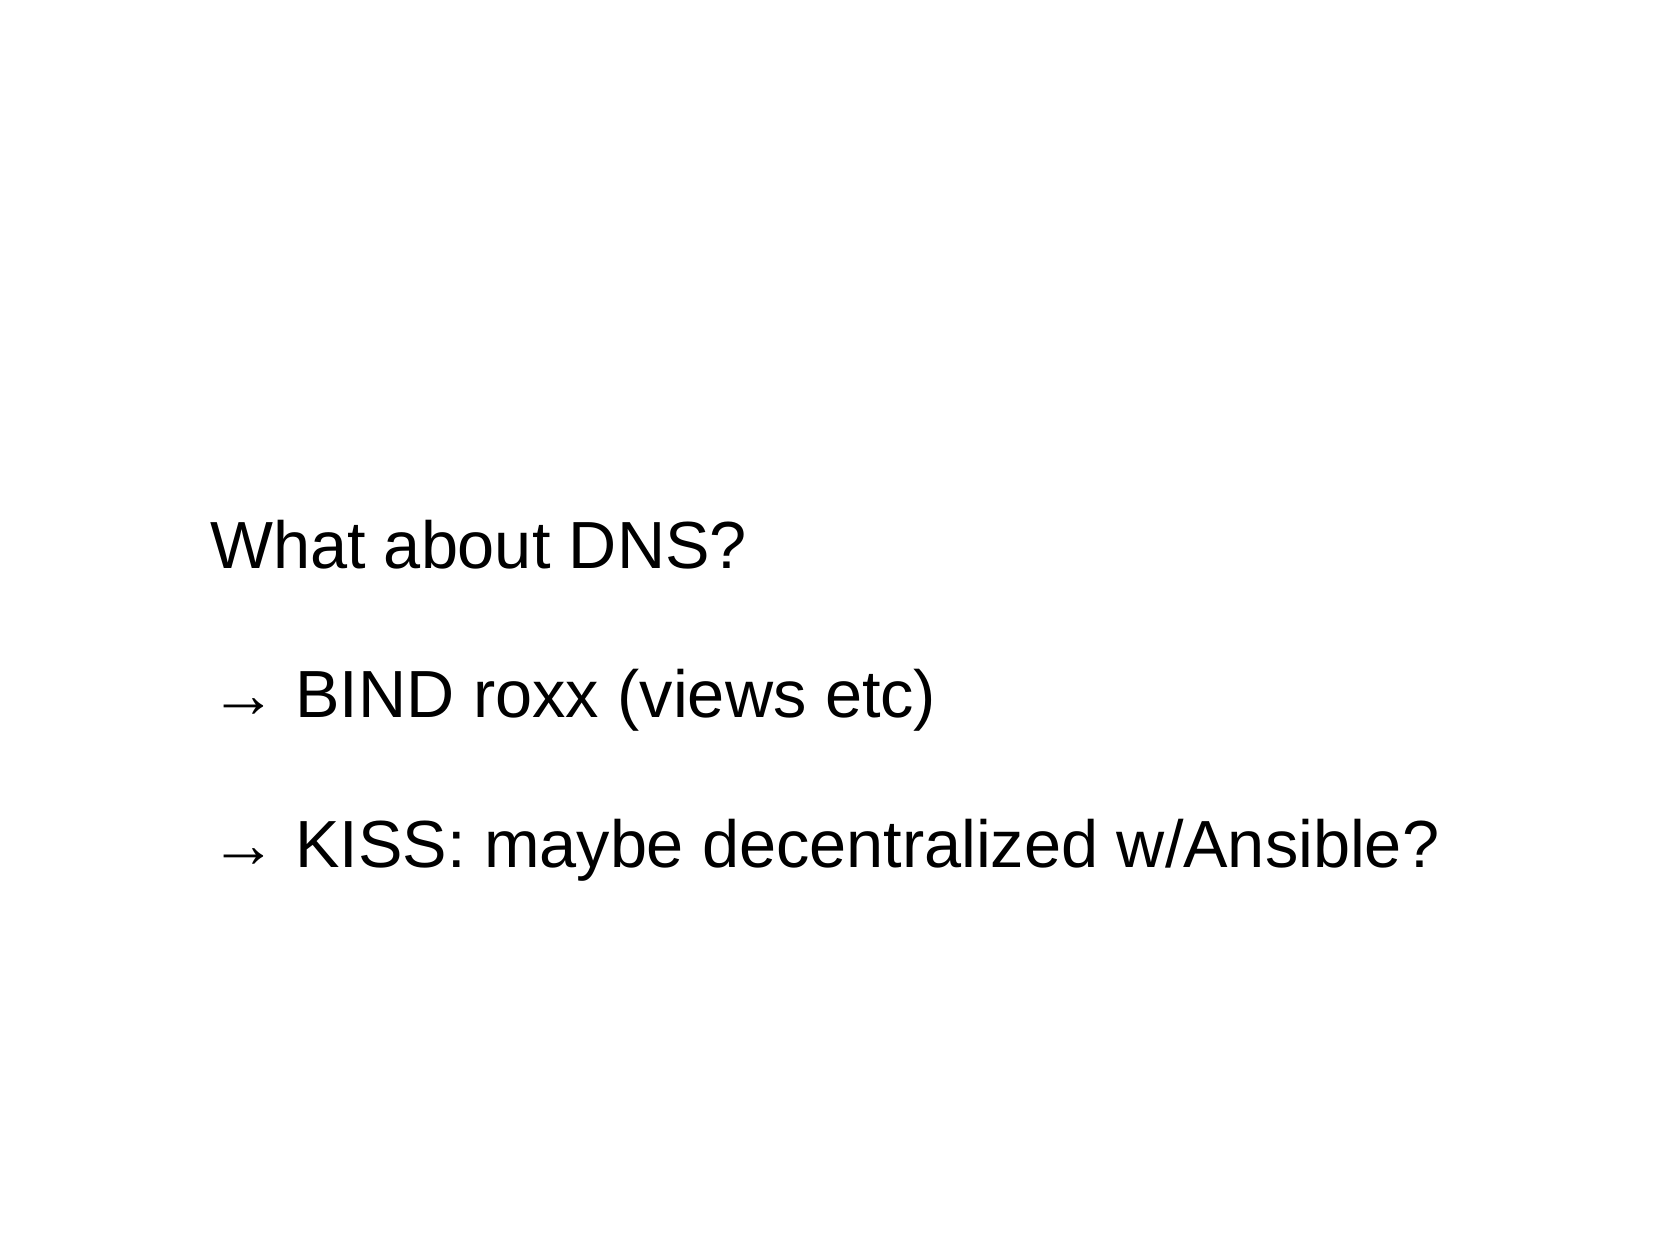

What about DNS?
→ BIND roxx (views etc)
→ KISS: maybe decentralized w/Ansible?